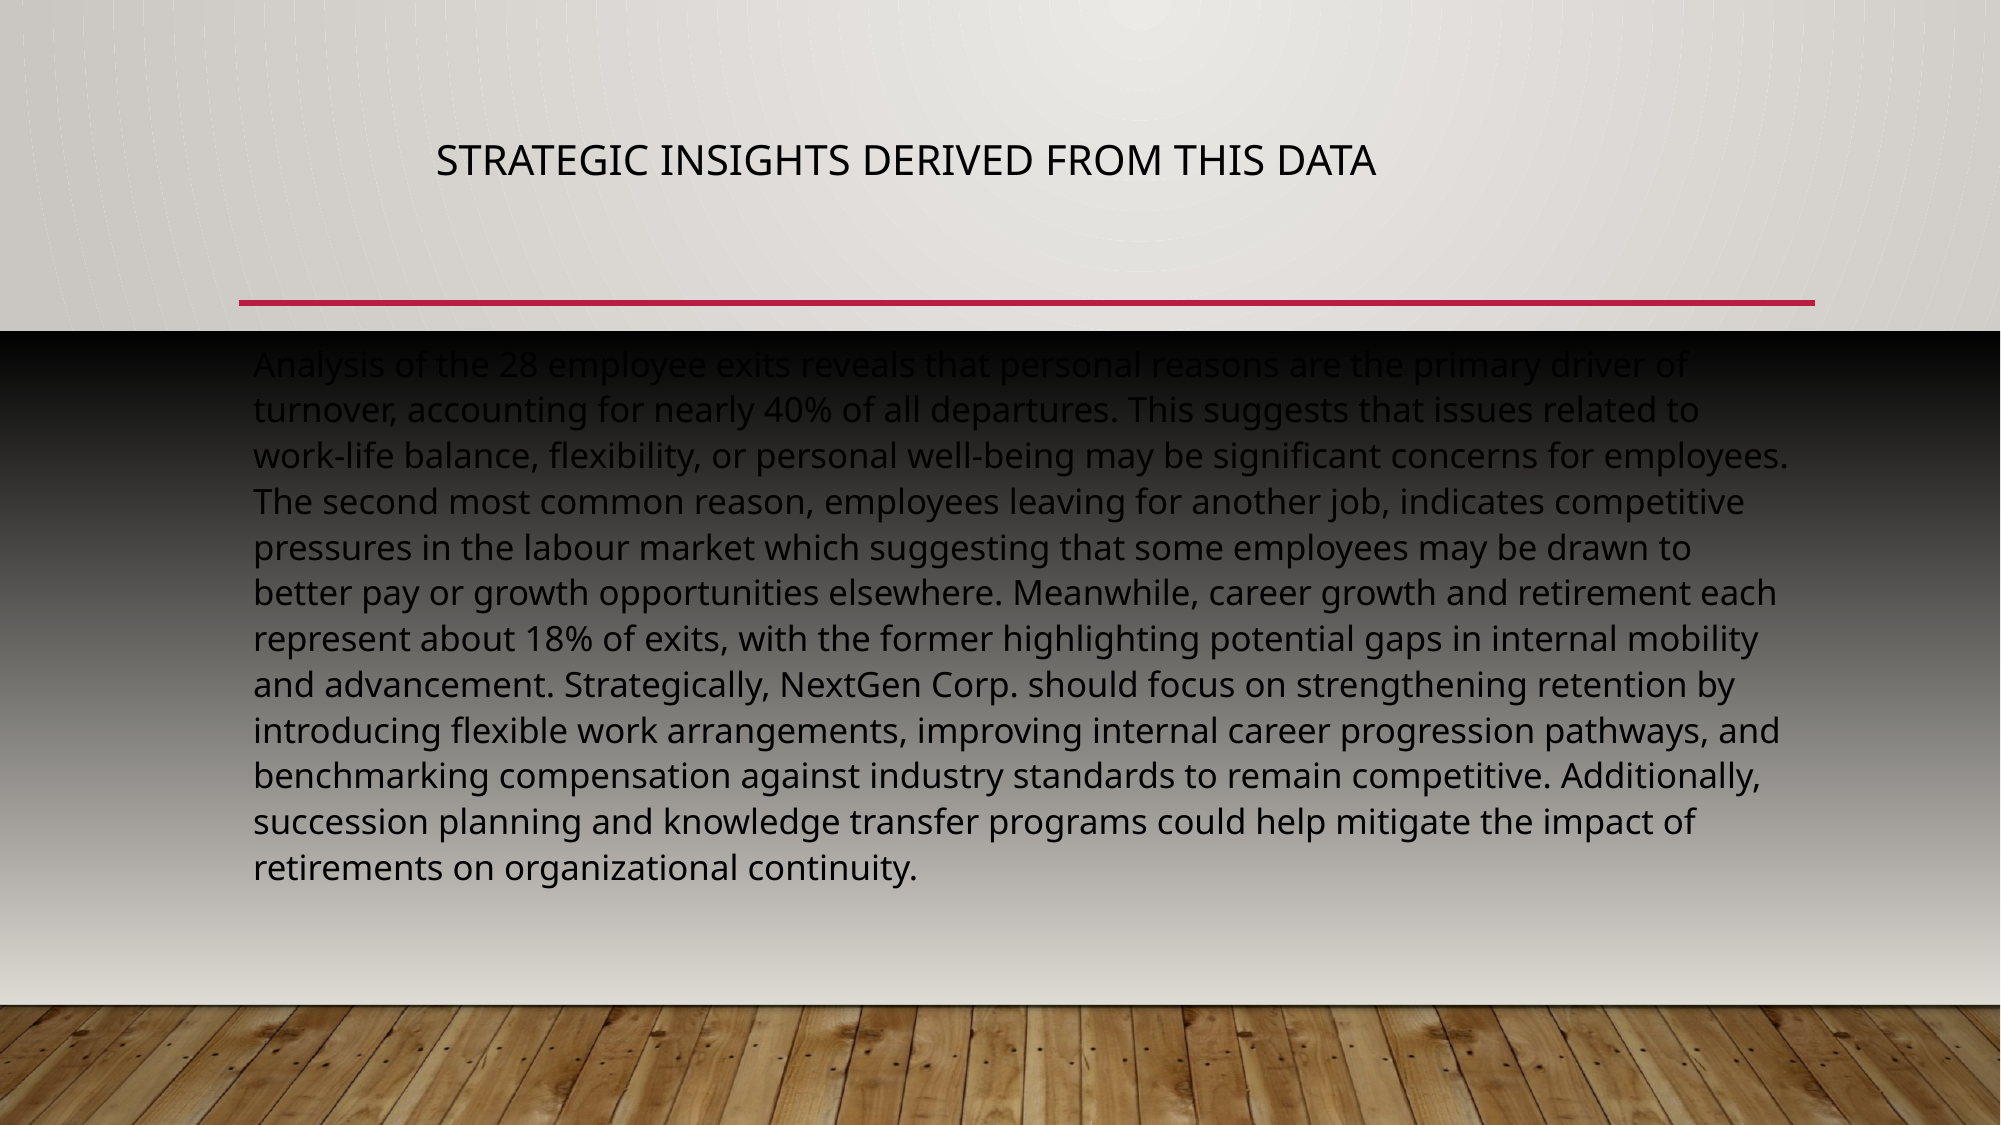

# Strategic insights derived from tHIS data
Analysis of the 28 employee exits reveals that personal reasons are the primary driver of turnover, accounting for nearly 40% of all departures. This suggests that issues related to work-life balance, flexibility, or personal well-being may be significant concerns for employees. The second most common reason, employees leaving for another job, indicates competitive pressures in the labour market which suggesting that some employees may be drawn to better pay or growth opportunities elsewhere. Meanwhile, career growth and retirement each represent about 18% of exits, with the former highlighting potential gaps in internal mobility and advancement. Strategically, NextGen Corp. should focus on strengthening retention by introducing flexible work arrangements, improving internal career progression pathways, and benchmarking compensation against industry standards to remain competitive. Additionally, succession planning and knowledge transfer programs could help mitigate the impact of retirements on organizational continuity.